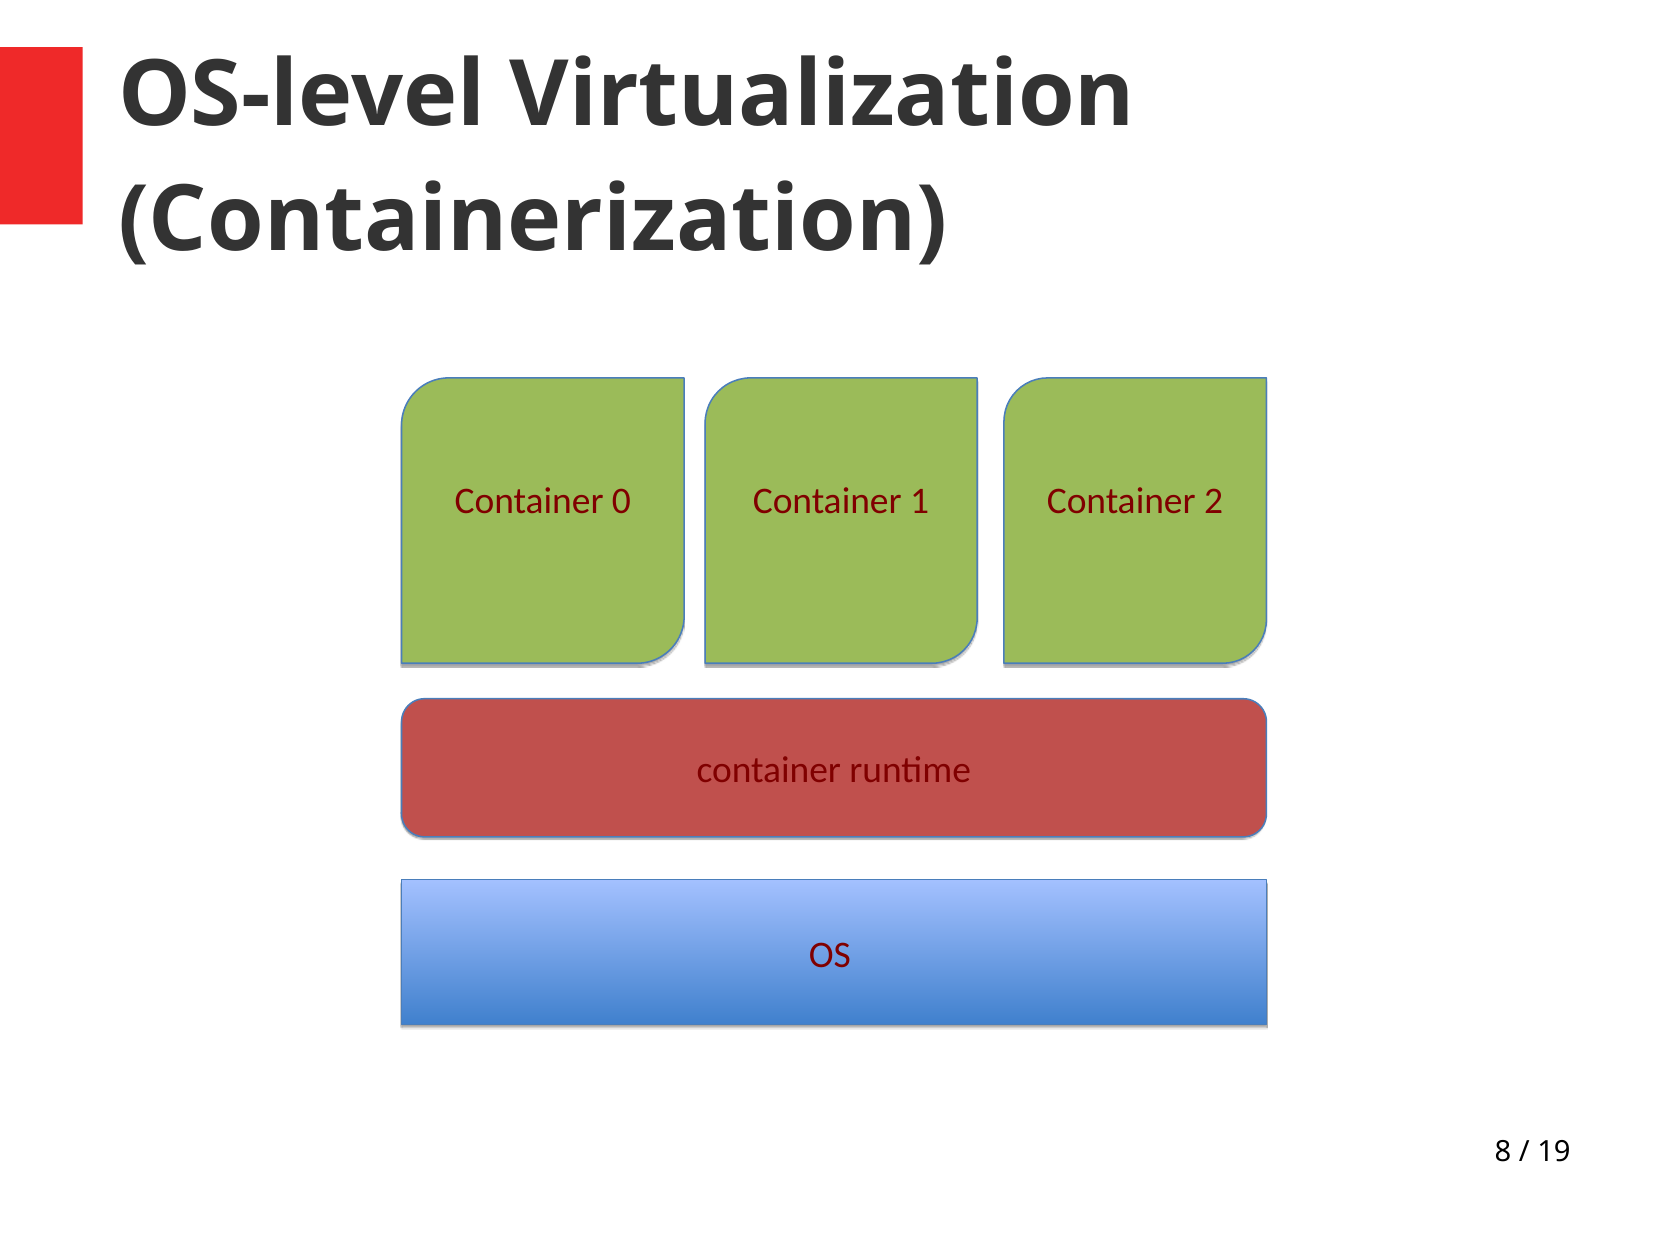

# OS-level Virtualization (Containerization)
Container 0
Container 1
Container 2
container runtime
OS
8